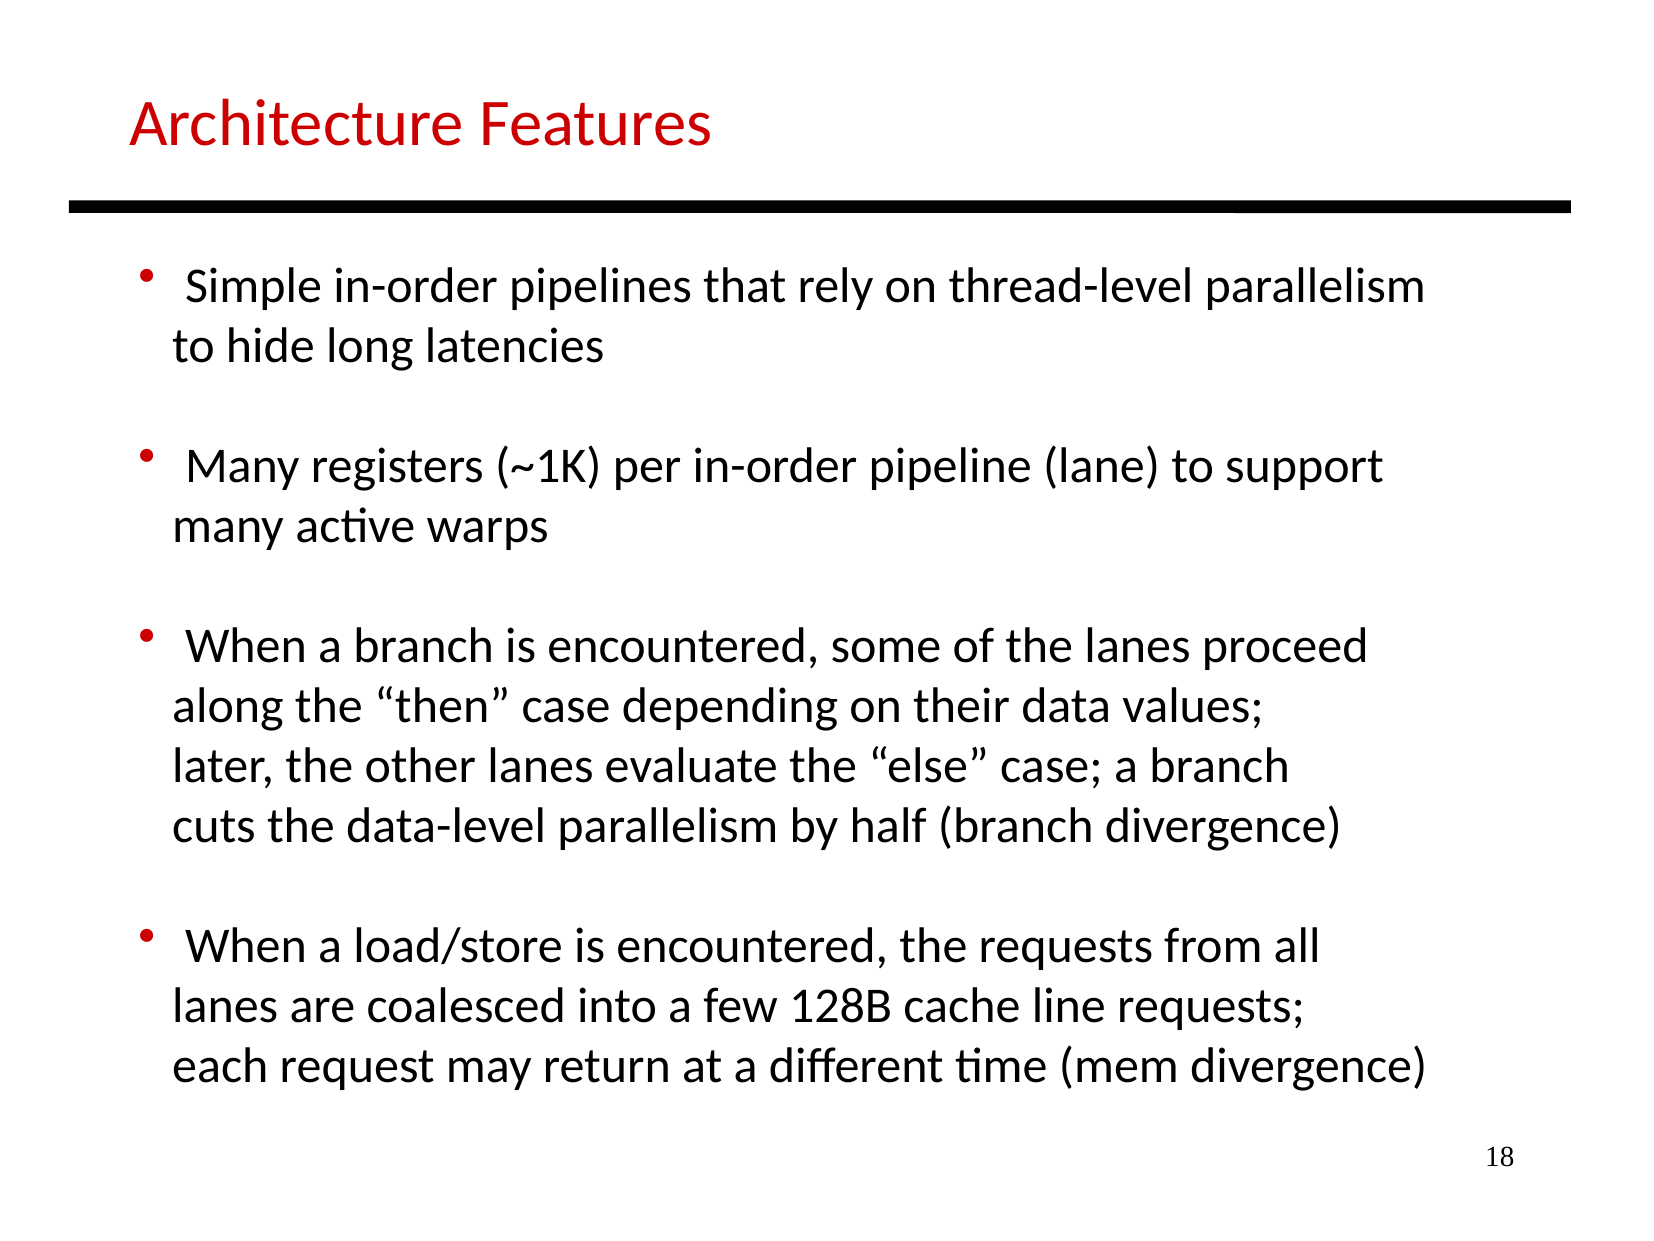

Architecture Features
 Simple in-order pipelines that rely on thread-level parallelism
 to hide long latencies
 Many registers (~1K) per in-order pipeline (lane) to support
 many active warps
 When a branch is encountered, some of the lanes proceed
 along the “then” case depending on their data values;
 later, the other lanes evaluate the “else” case; a branch
 cuts the data-level parallelism by half (branch divergence)
 When a load/store is encountered, the requests from all
 lanes are coalesced into a few 128B cache line requests;
 each request may return at a different time (mem divergence)